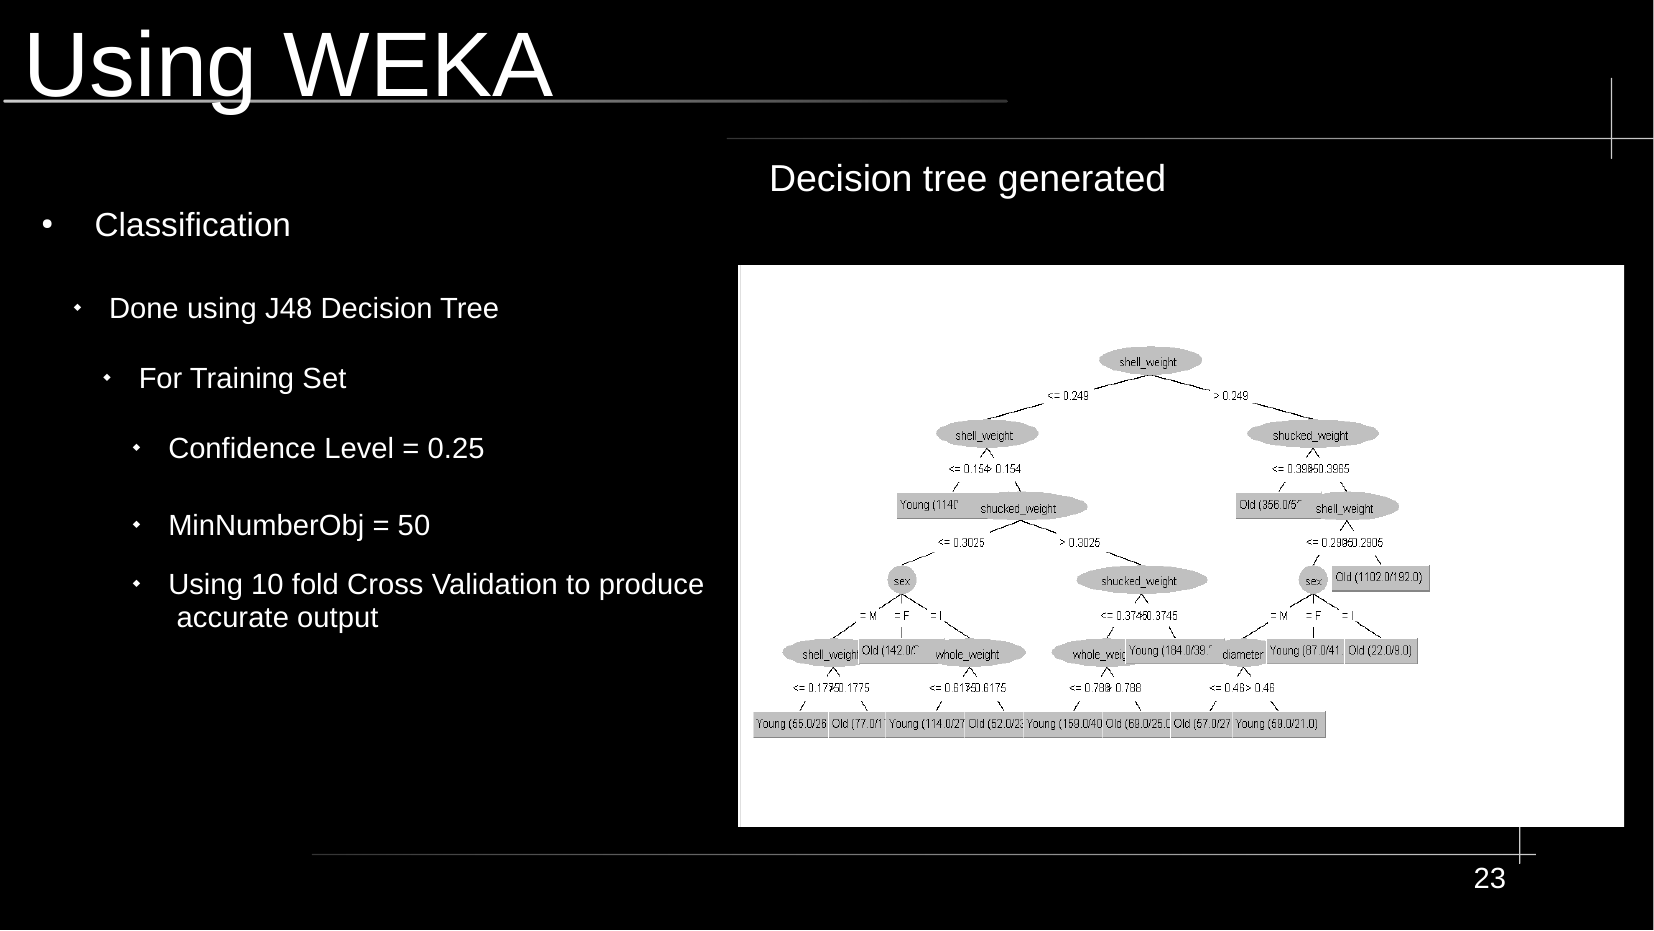

# Using WEKA
Decision tree generated
Classification
Done using J48 Decision Tree
For Training Set
Confidence Level = 0.25
MinNumberObj = 50
Using 10 fold Cross Validation to produce
 accurate output
23